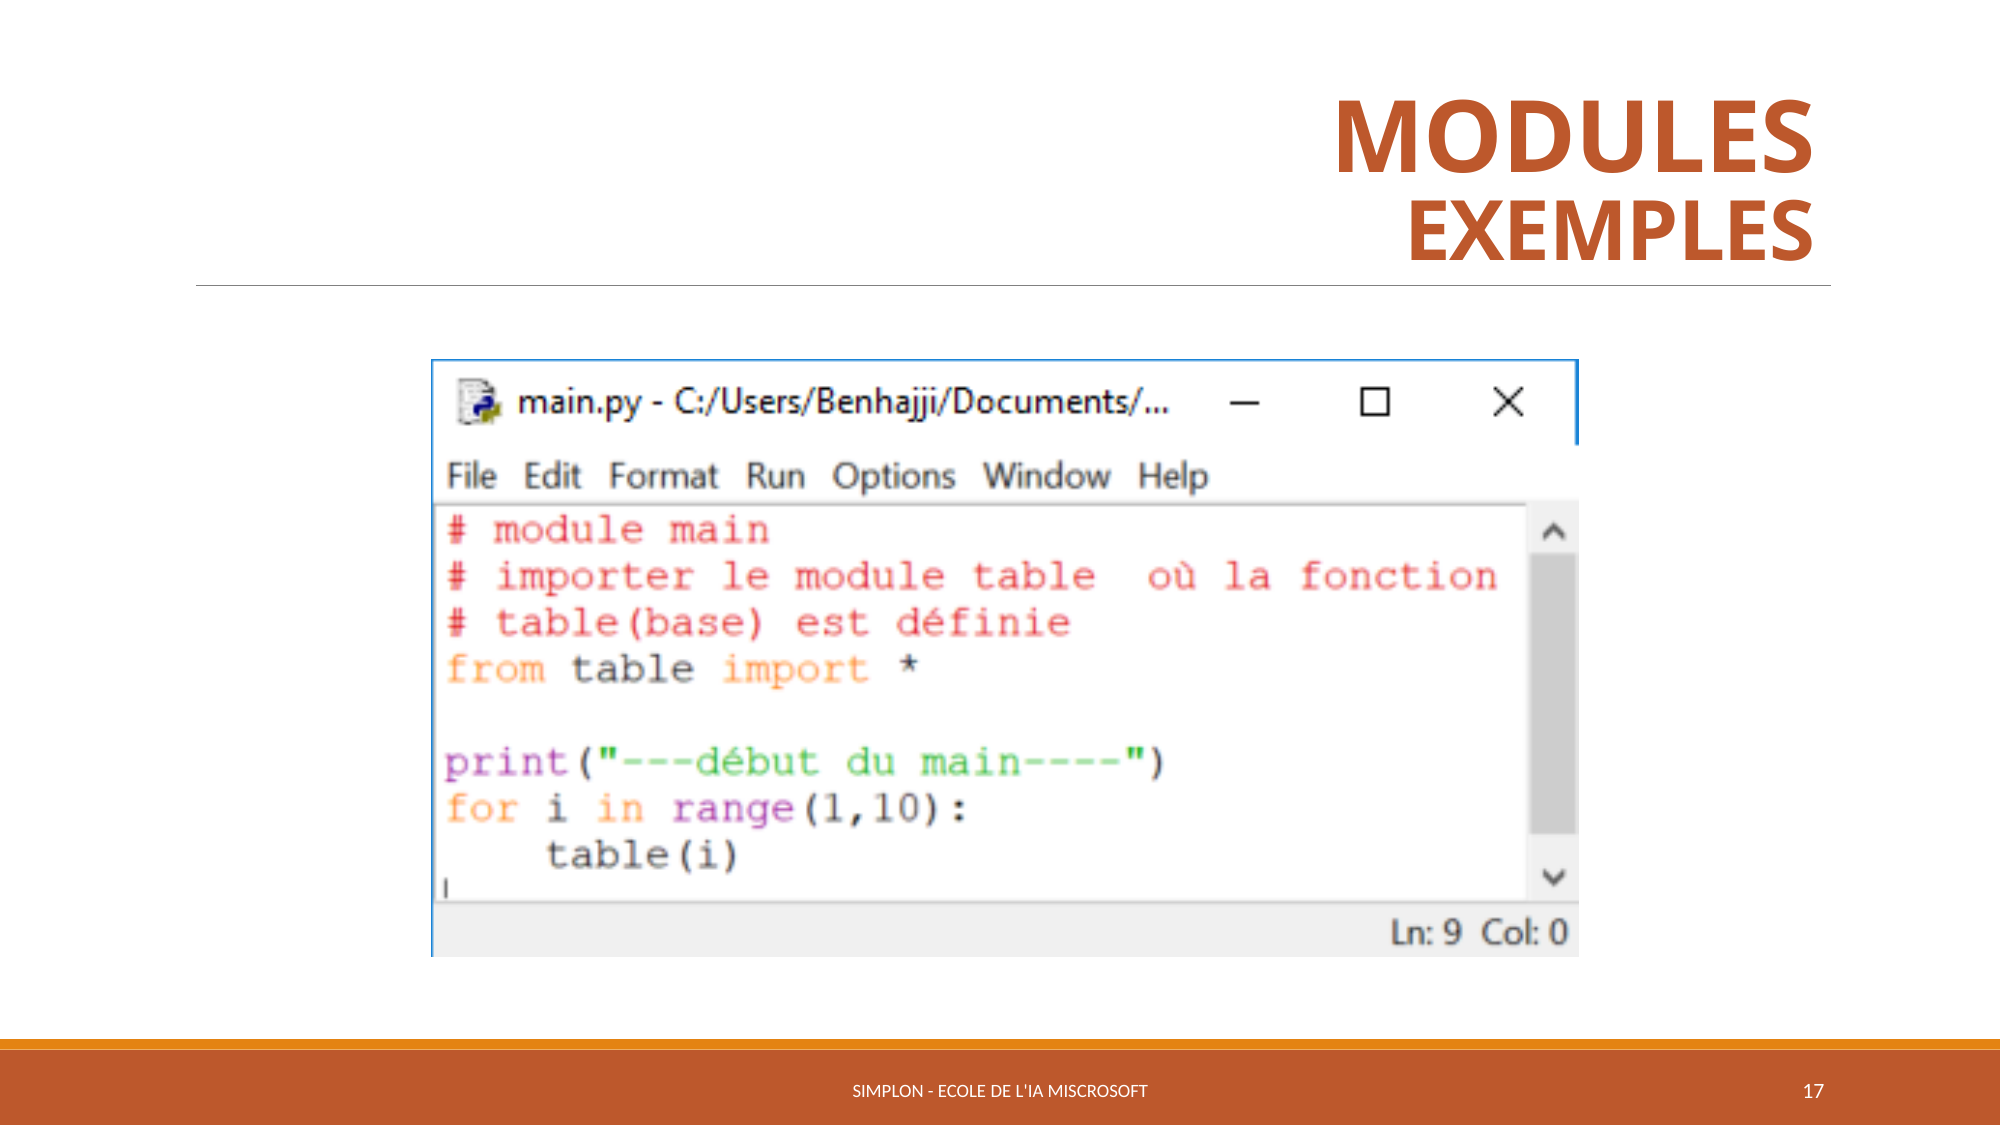

MODULES
EXEMPLES
Simplon - Ecole de l'IA Miscrosoft